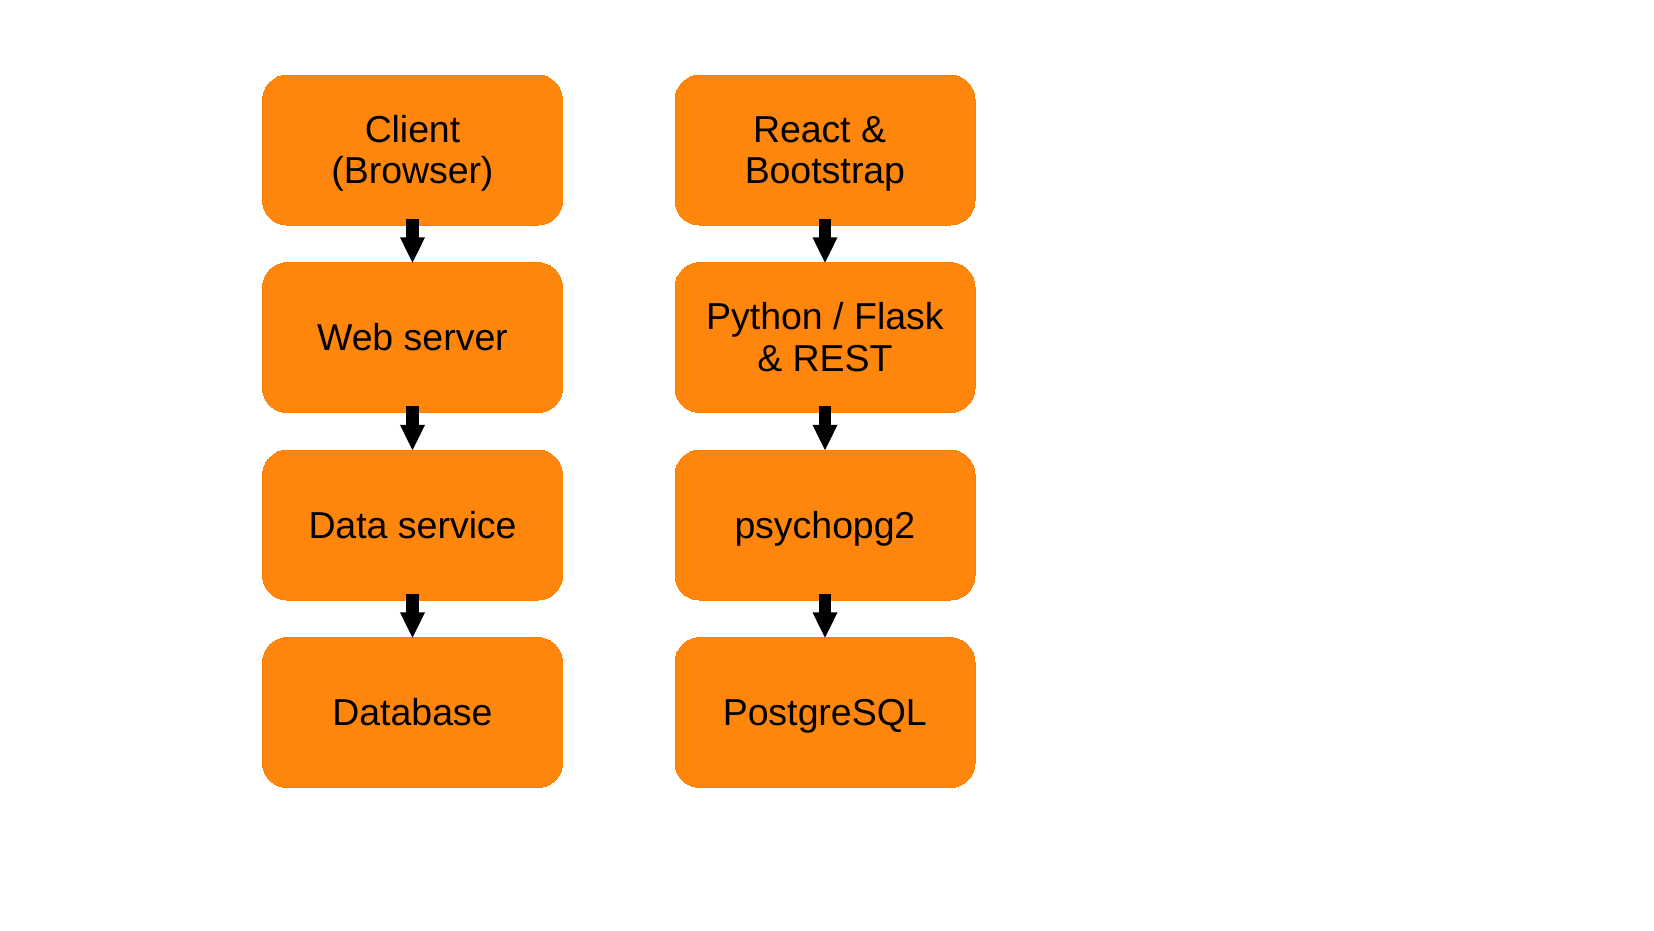

Client (Browser)
React & Bootstrap
Web server
Python / Flask & REST
Data service
psychopg2
Database
PostgreSQL